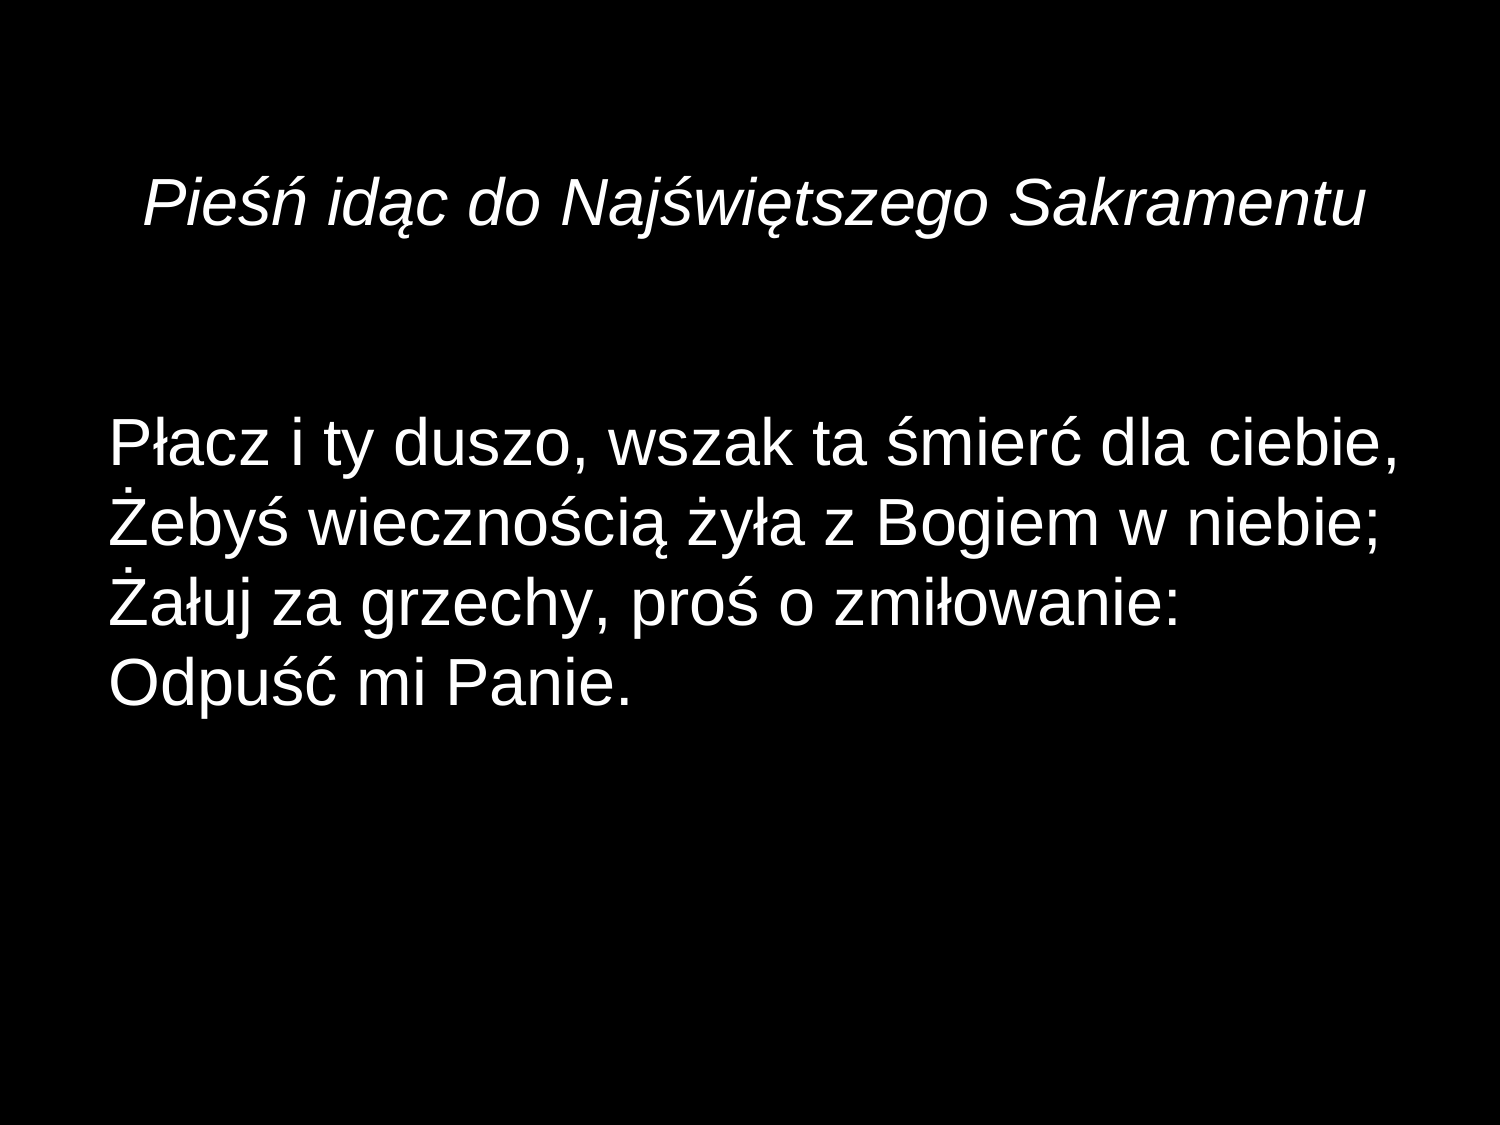

Pieśń idąc do Najświętszego Sakramentu
Płacz i ty duszo, wszak ta śmierć dla ciebie,
Żebyś wiecznością żyła z Bogiem w niebie;
Żałuj za grzechy, proś o zmiłowanie:
Odpuść mi Panie.